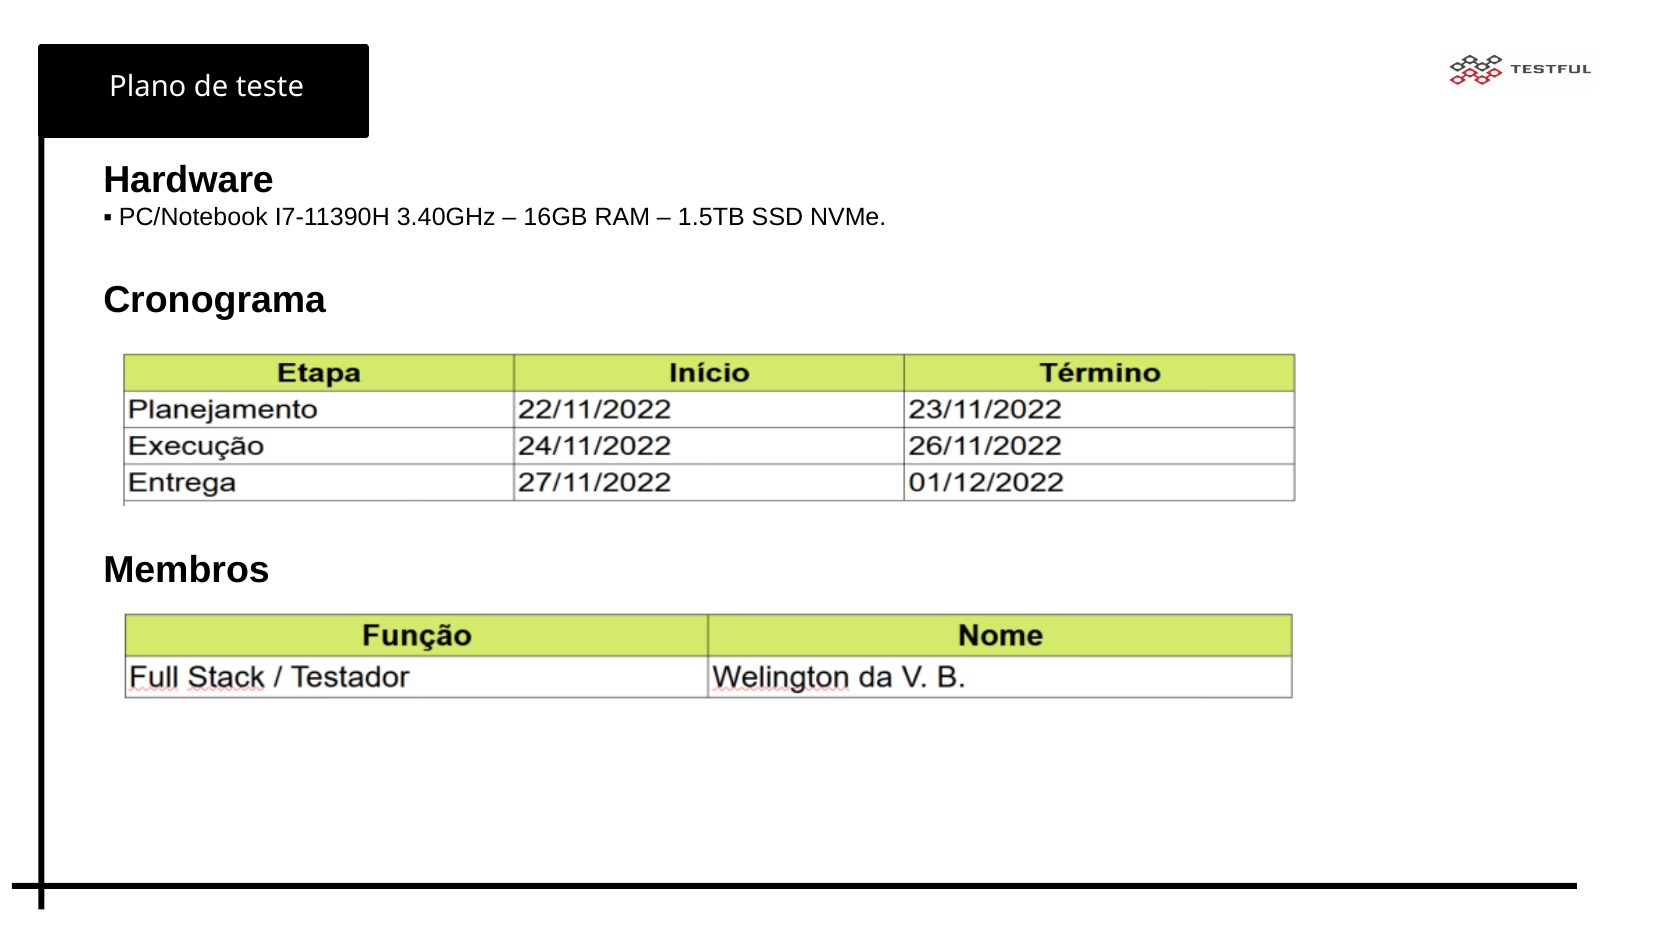

Plano de teste
Hardware
▪ PC/Notebook I7-11390H 3.40GHz – 16GB RAM – 1.5TB SSD NVMe.
Cronograma
Membros